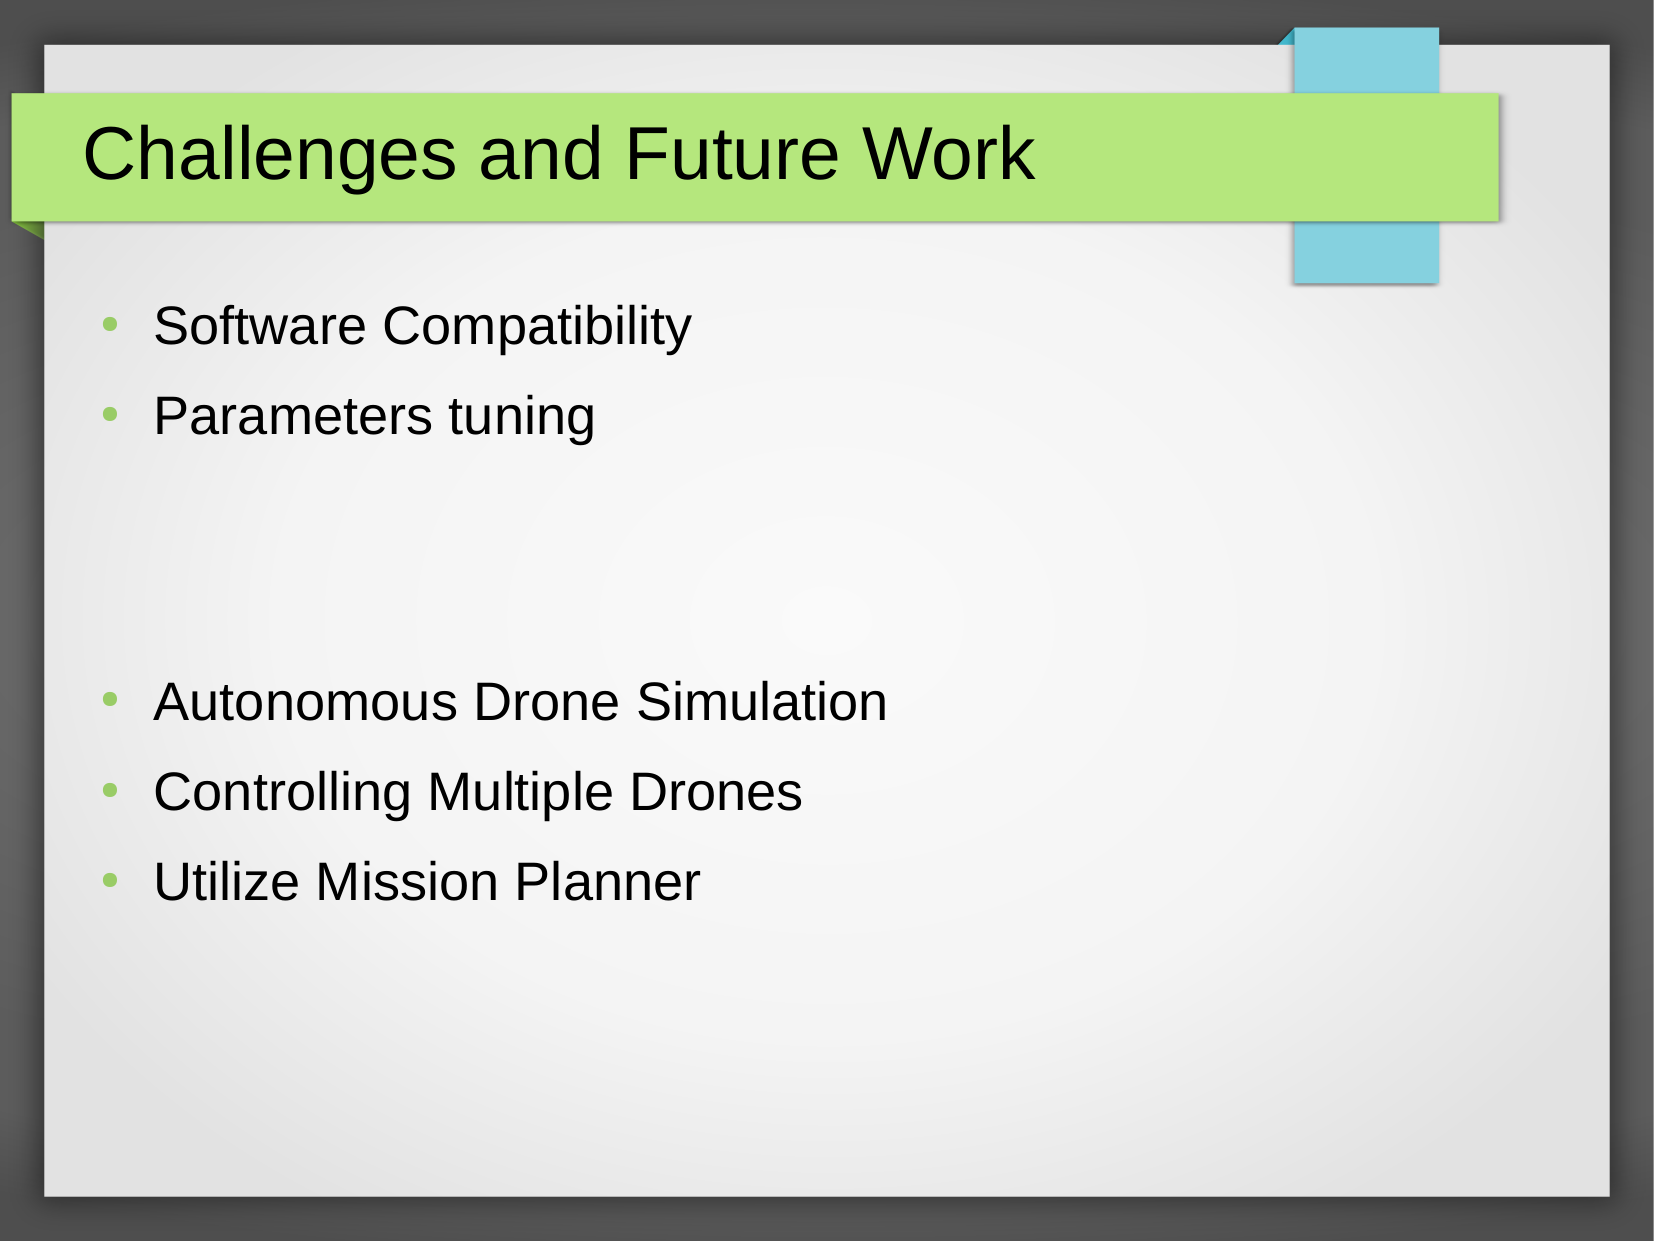

# Challenges and Future Work
Software Compatibility
Parameters tuning
Autonomous Drone Simulation
Controlling Multiple Drones
Utilize Mission Planner